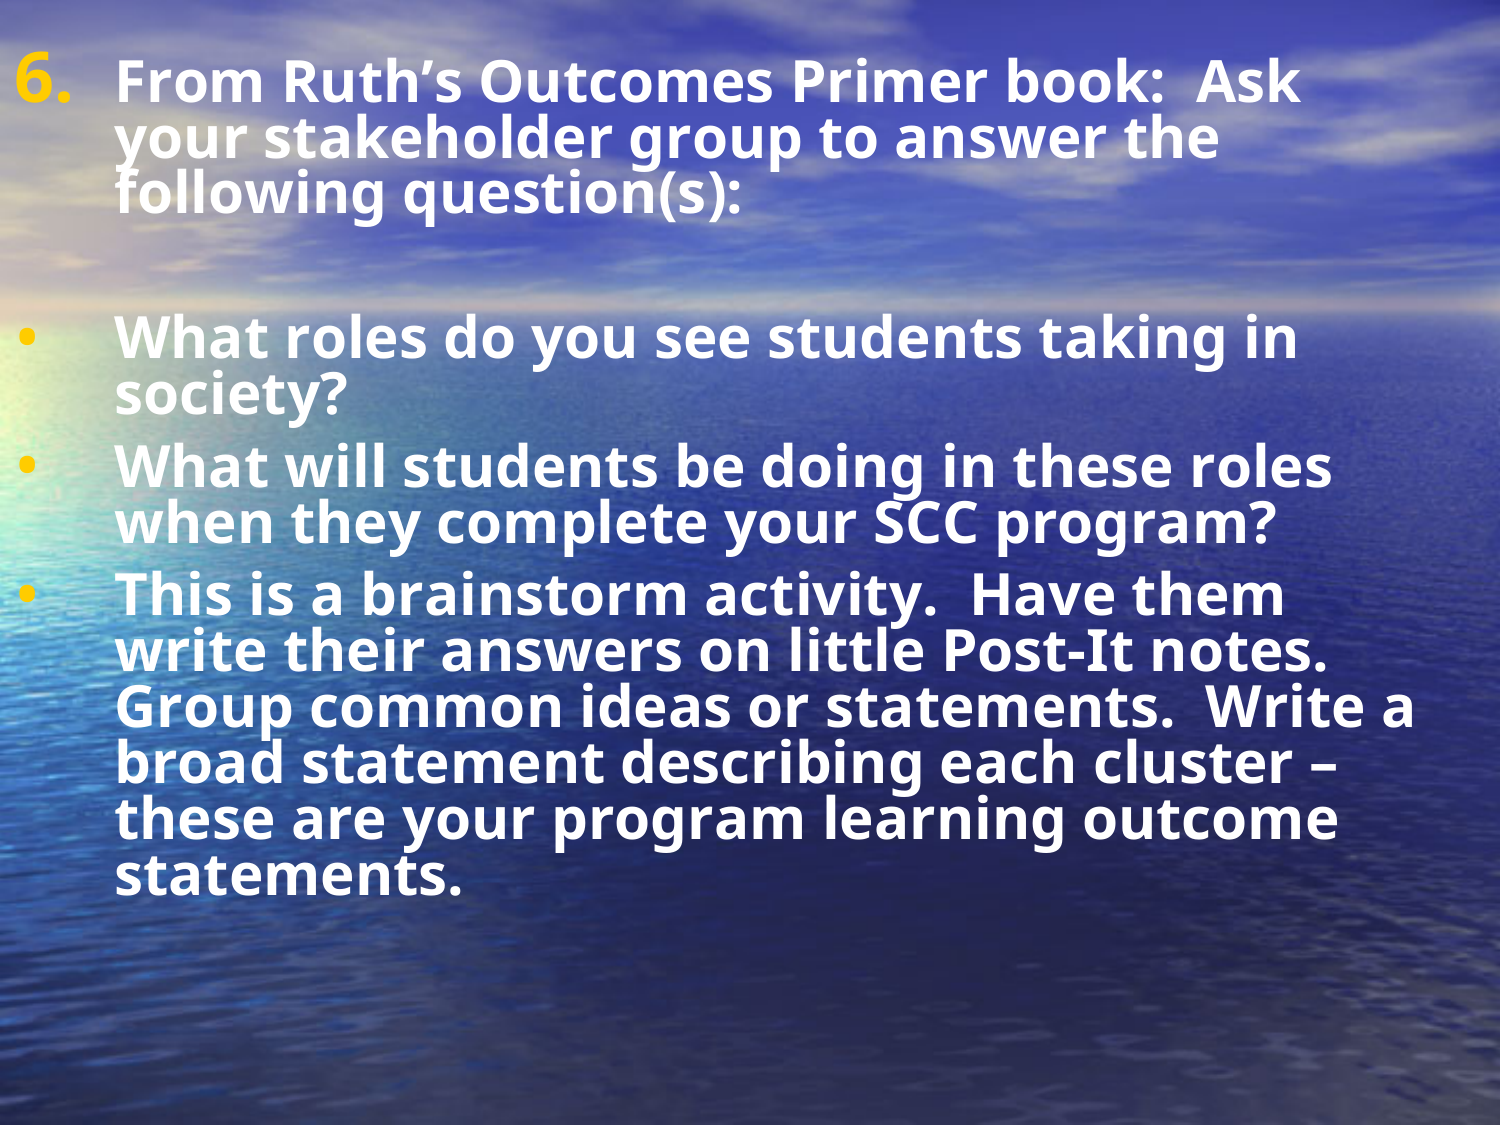

# From Ruth’s Outcomes Primer book: Ask your stakeholder group to answer the following question(s):
What roles do you see students taking in society?
What will students be doing in these roles when they complete your SCC program?
This is a brainstorm activity. Have them write their answers on little Post-It notes. Group common ideas or statements. Write a broad statement describing each cluster – these are your program learning outcome statements.